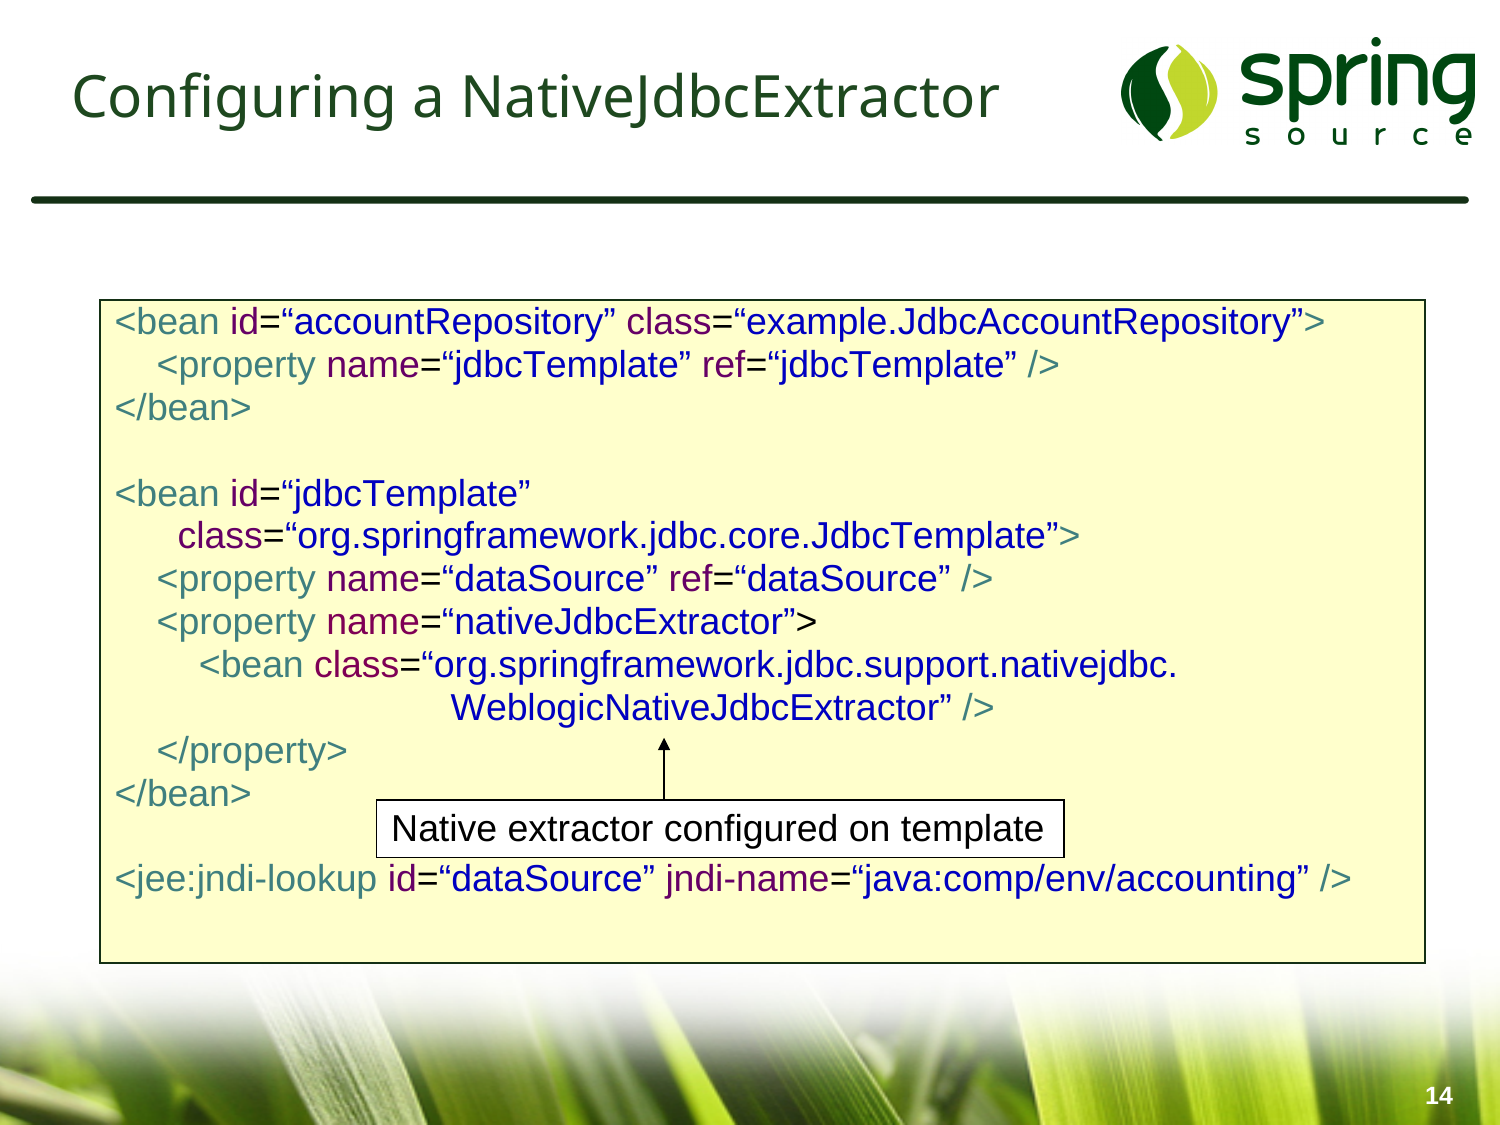

# Configuring a NativeJdbcExtractor
<bean id=“accountRepository” class=“example.JdbcAccountRepository”>
 <property name=“jdbcTemplate” ref=“jdbcTemplate” />
</bean>
<bean id=“jdbcTemplate”
 class=“org.springframework.jdbc.core.JdbcTemplate”>
 <property name=“dataSource” ref=“dataSource” />
 <property name=“nativeJdbcExtractor”>
 <bean class=“org.springframework.jdbc.support.nativejdbc.
 WeblogicNativeJdbcExtractor” />
 </property>
</bean>
<jee:jndi-lookup id=“dataSource” jndi-name=“java:comp/env/accounting” />
Native extractor configured on template